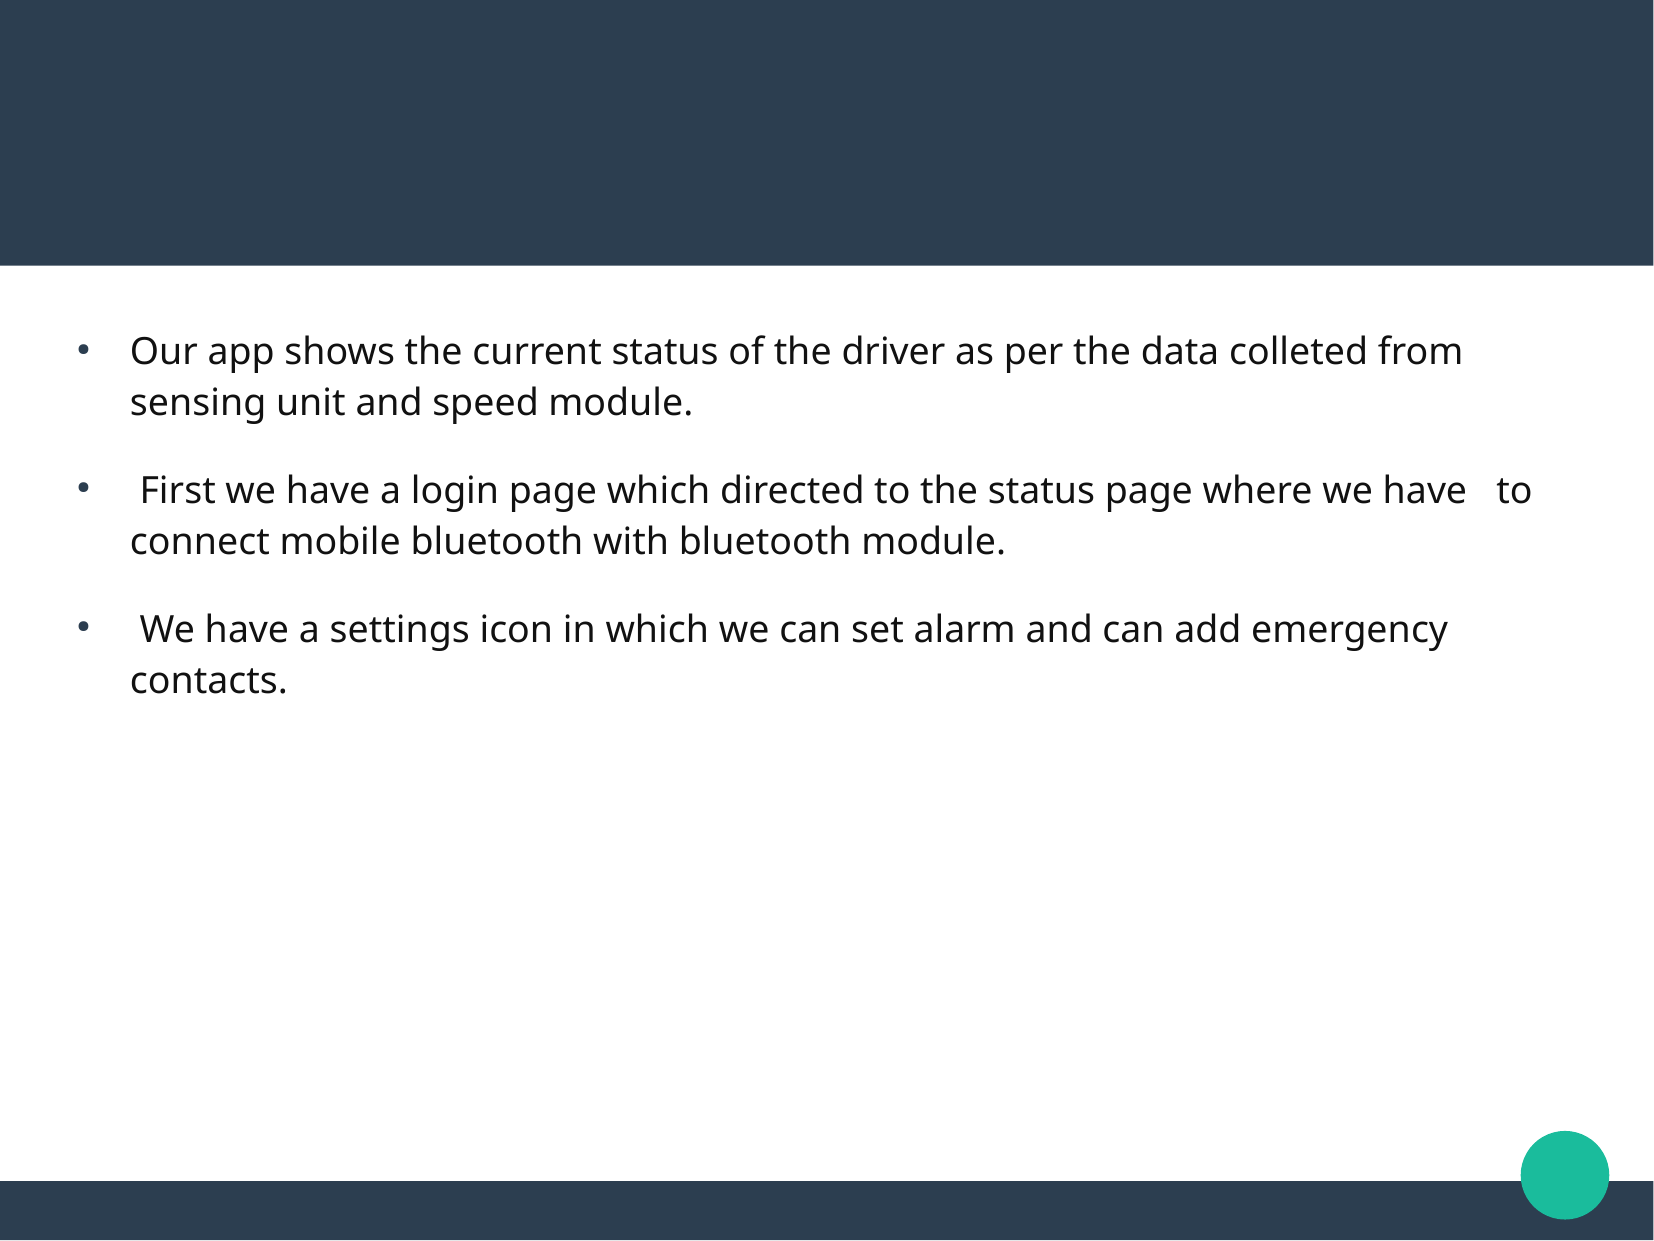

#
Our app shows the current status of the driver as per the data colleted from sensing unit and speed module.
 First we have a login page which directed to the status page where we have to connect mobile bluetooth with bluetooth module.
 We have a settings icon in which we can set alarm and can add emergency contacts.